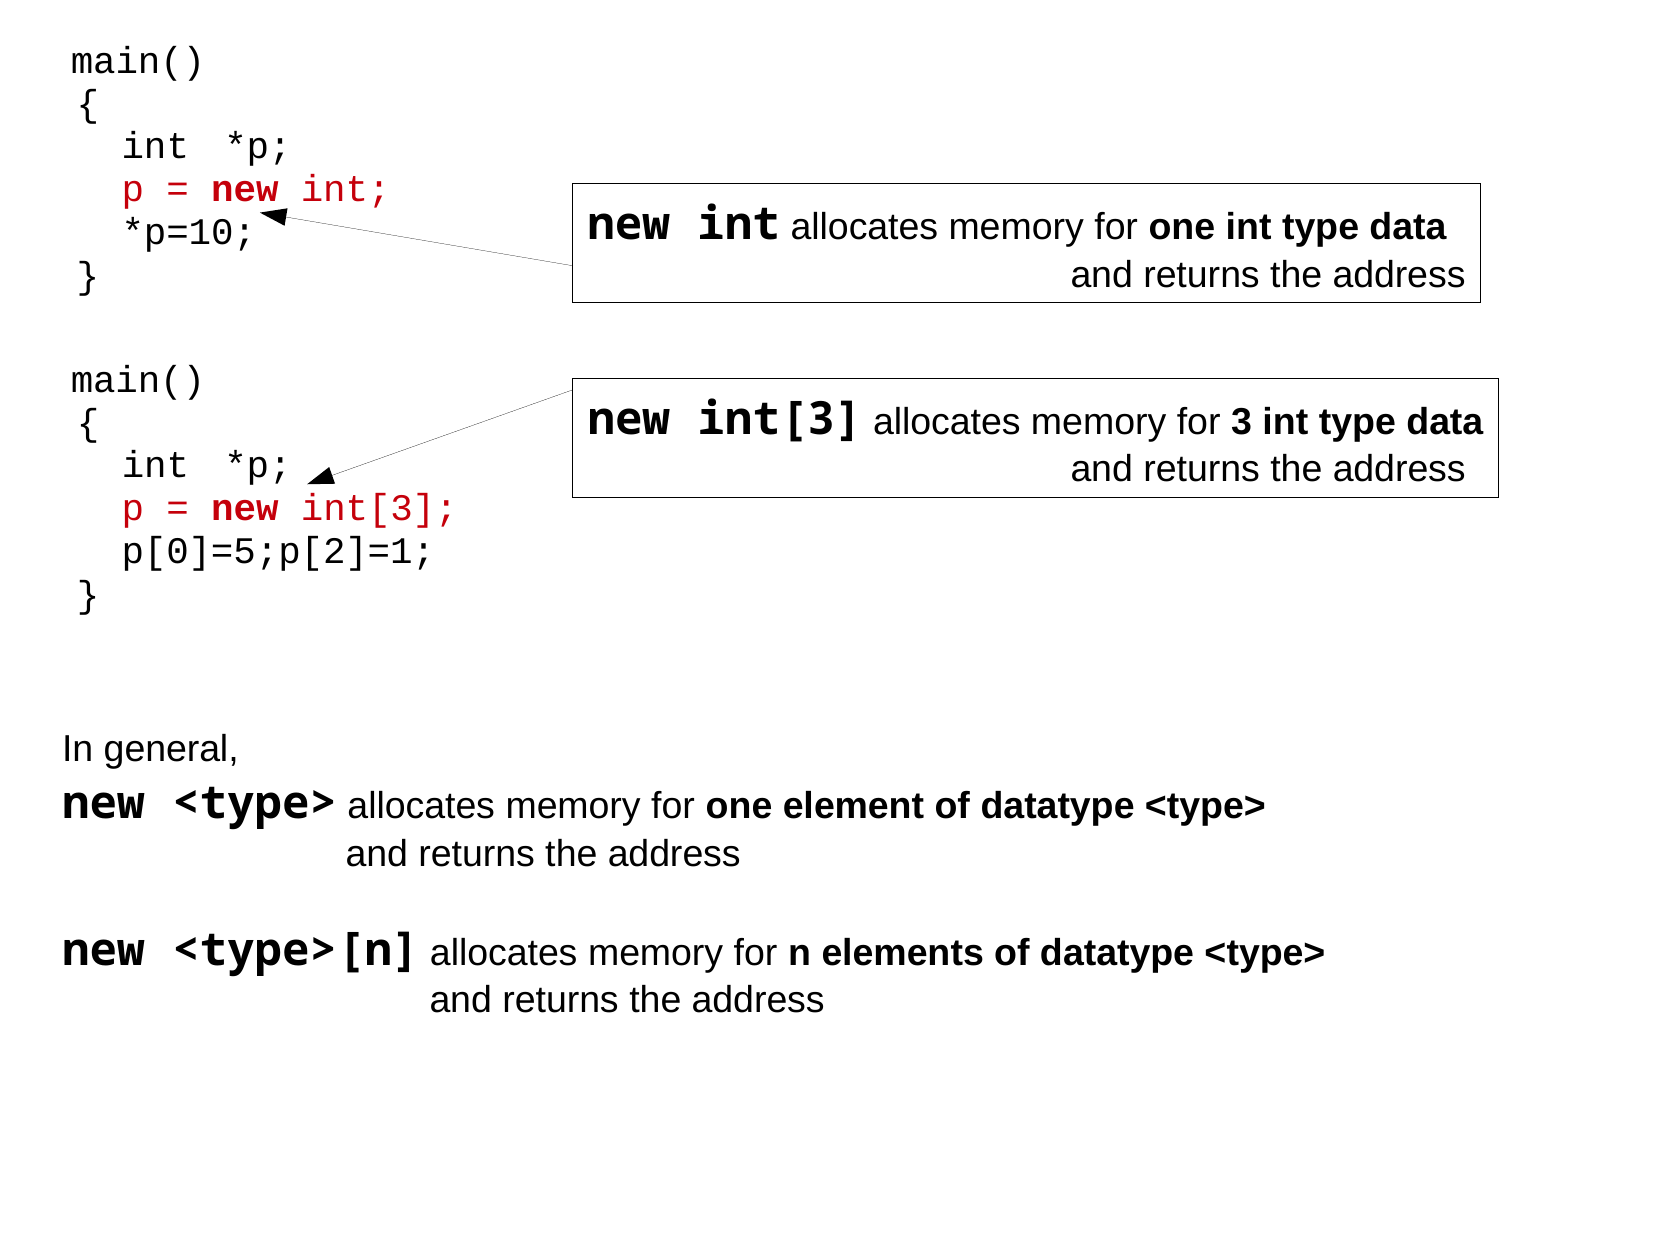

main()
{
 int	*p;
 p = new int;
 *p=10;
}
new int allocates memory for one int type data
 and returns the address
main()
{
 int	*p;
 p = new int[3];
 p[0]=5;p[2]=1;
}
new int[3] allocates memory for 3 int type data
 and returns the address
In general,
new <type> allocates memory for one element of datatype <type>
 and returns the address
new <type>[n] allocates memory for n elements of datatype <type>
 and returns the address